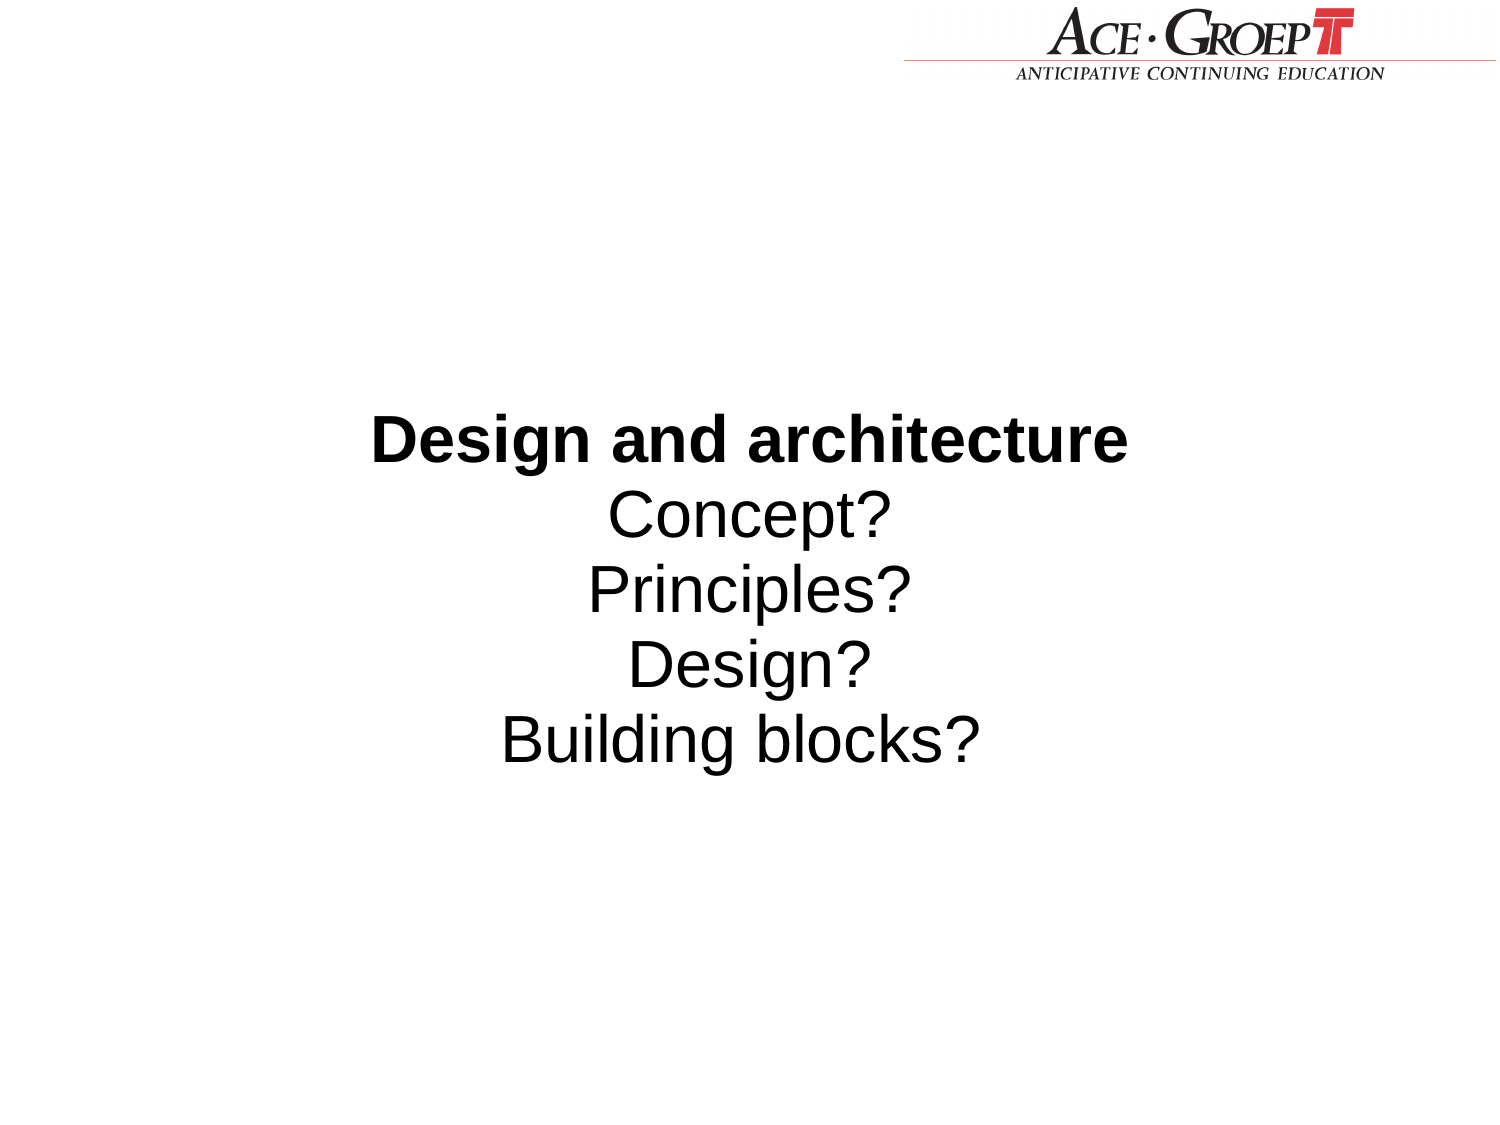

#
Design and architecture
Concept?
Principles?
Design?
Building blocks?